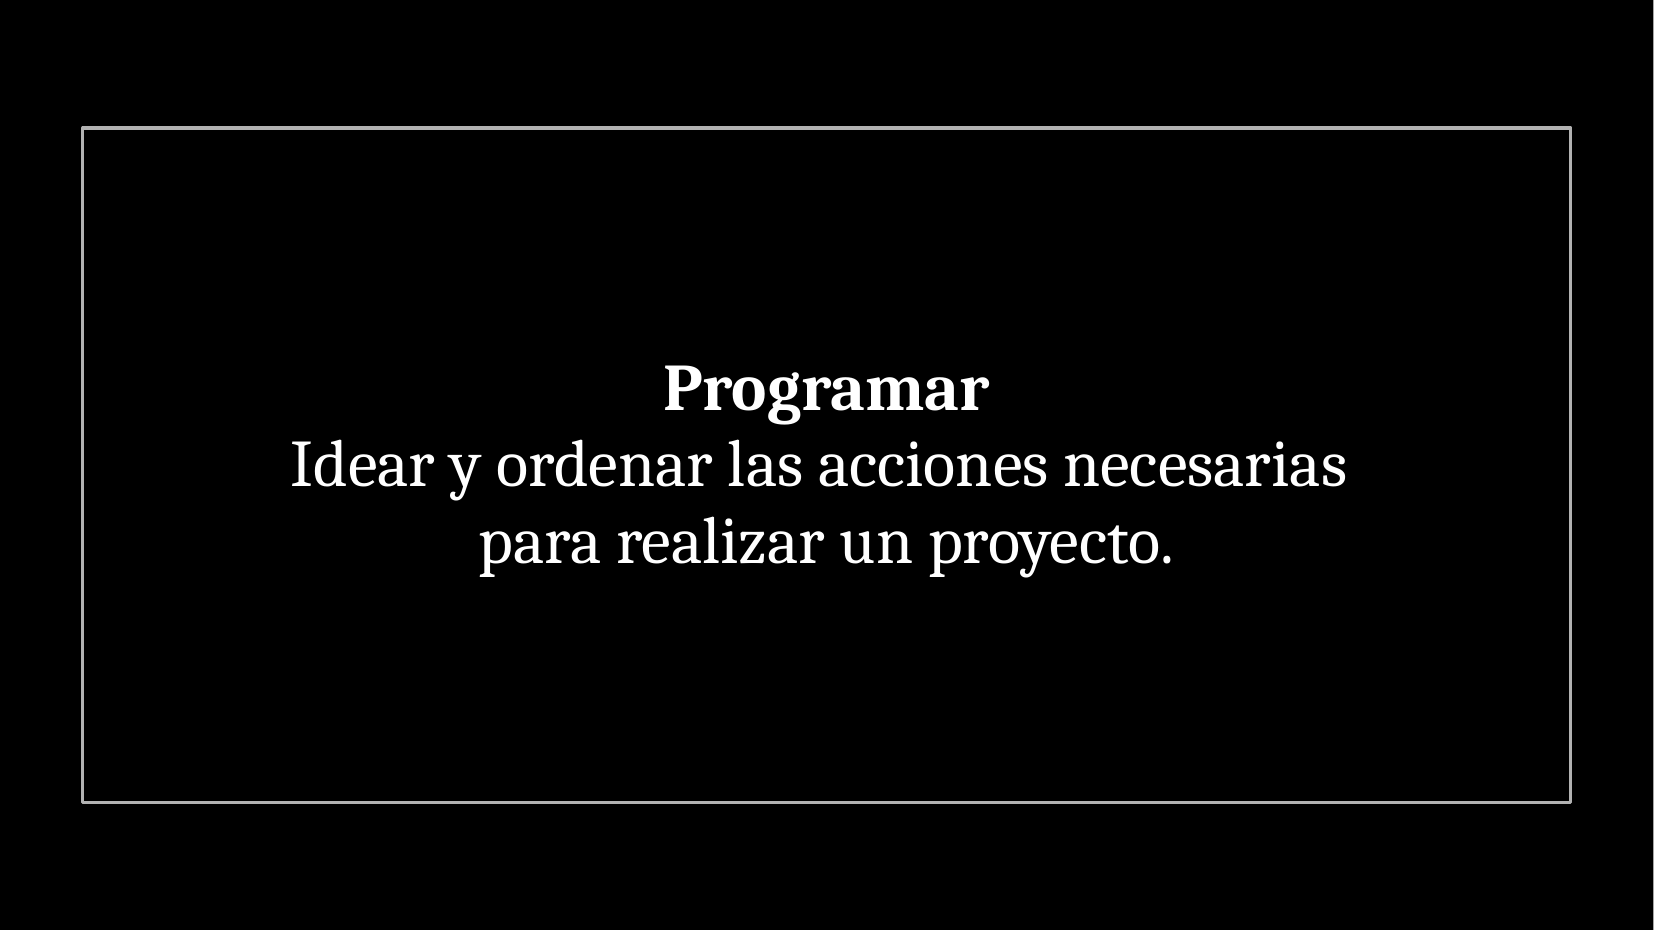

# Programar
Idear y ordenar las acciones necesarias
para realizar un proyecto.